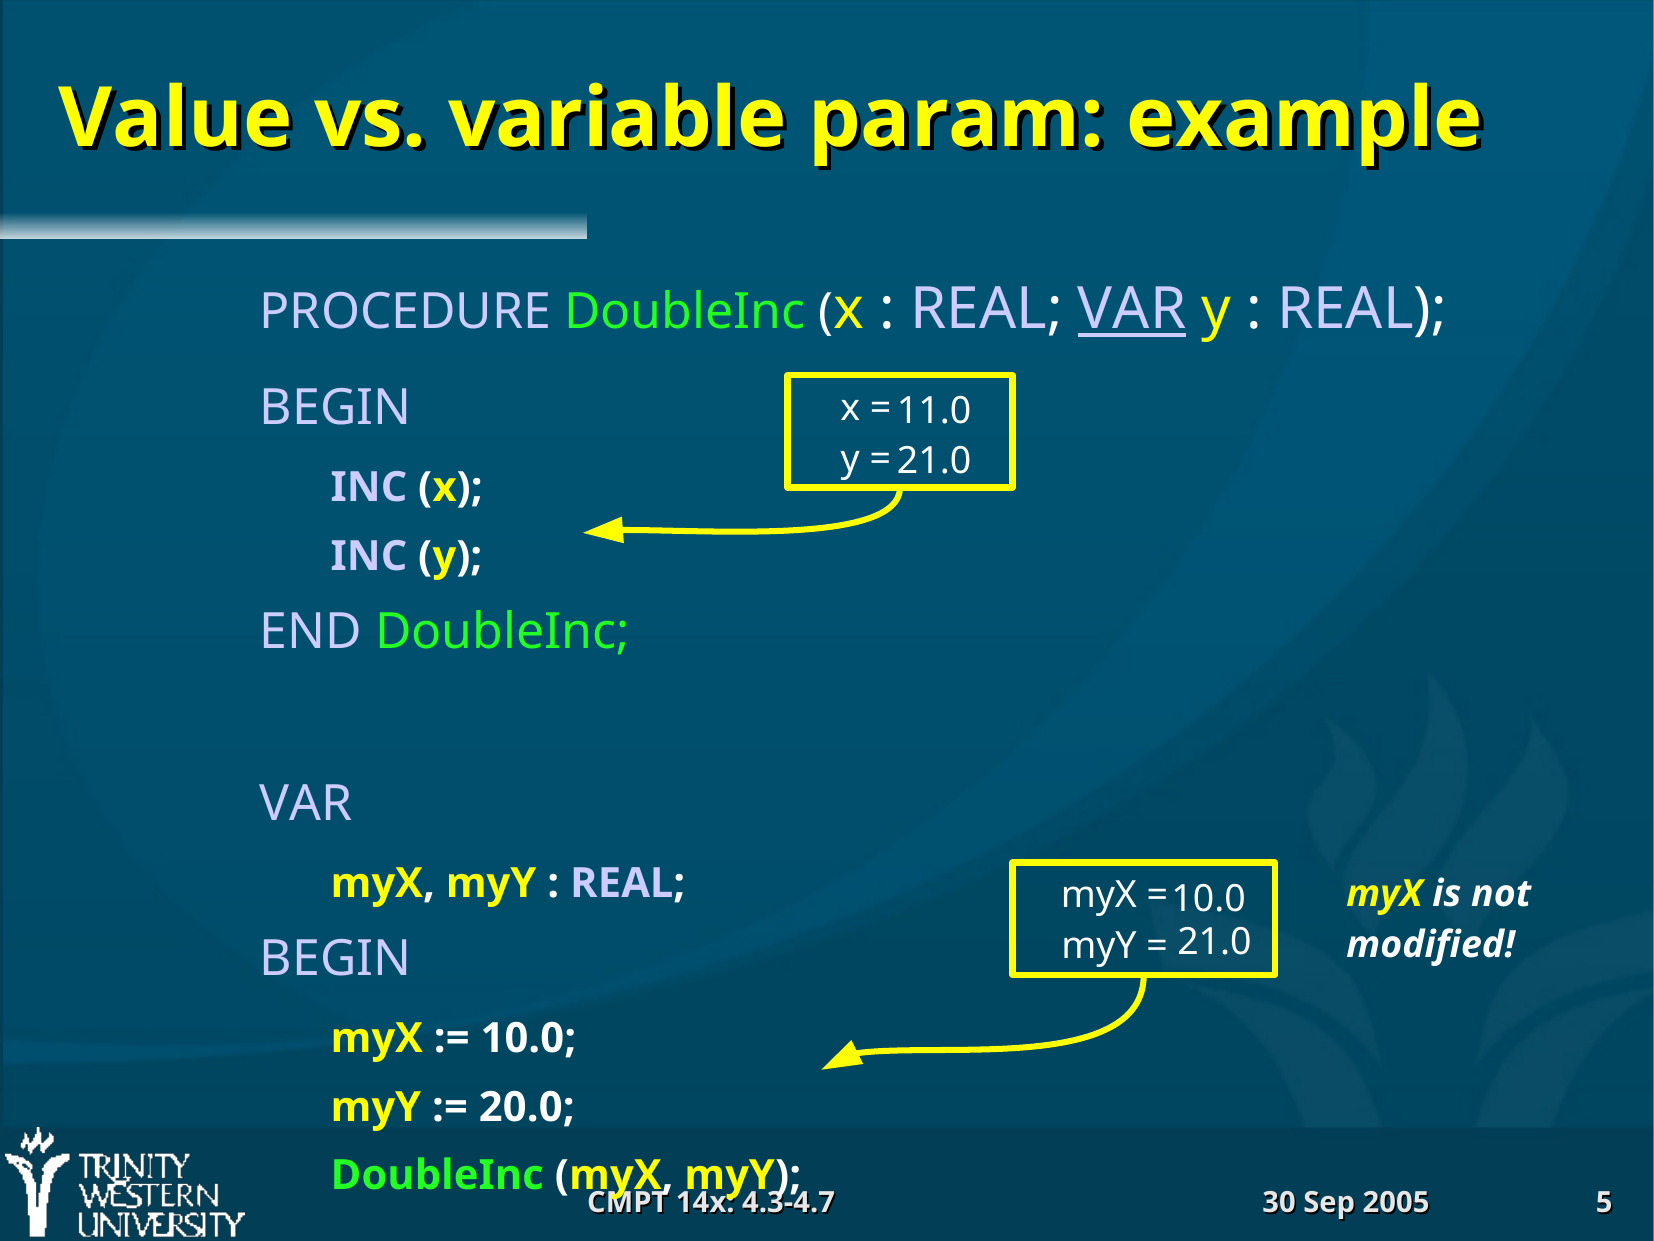

# Value vs. variable param: example
PROCEDURE DoubleInc (x : REAL; VAR y : REAL);
BEGIN
INC (x);
INC (y);
END DoubleInc;
VAR
myX, myY : REAL;
BEGIN
myX := 10.0;
myY := 20.0;
DoubleInc (myX, myY);
x =
y =
11.0
21.0
myX is not
modified!
myX =
myY =
10.0
21.0
CMPT 14x: 4.3-4.7
30 Sep 2005
5